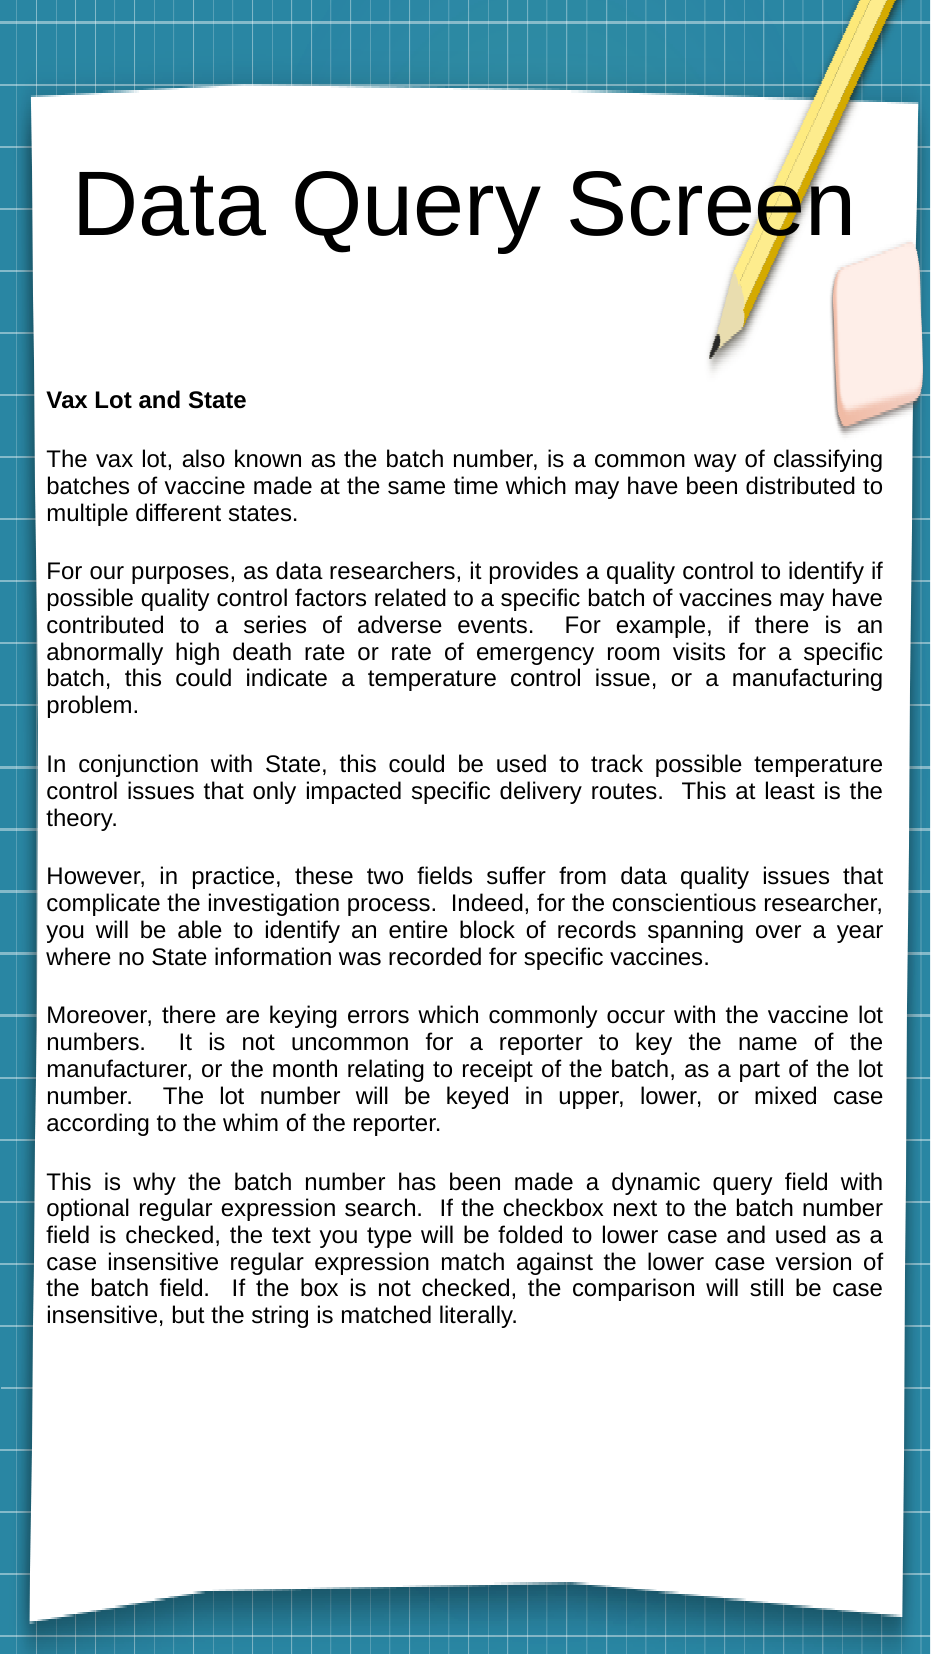

# Data Query Screen
Vax Lot and State
The vax lot, also known as the batch number, is a common way of classifying batches of vaccine made at the same time which may have been distributed to multiple different states.
For our purposes, as data researchers, it provides a quality control to identify if possible quality control factors related to a specific batch of vaccines may have contributed to a series of adverse events. For example, if there is an abnormally high death rate or rate of emergency room visits for a specific batch, this could indicate a temperature control issue, or a manufacturing problem.
In conjunction with State, this could be used to track possible temperature control issues that only impacted specific delivery routes. This at least is the theory.
However, in practice, these two fields suffer from data quality issues that complicate the investigation process. Indeed, for the conscientious researcher, you will be able to identify an entire block of records spanning over a year where no State information was recorded for specific vaccines.
Moreover, there are keying errors which commonly occur with the vaccine lot numbers. It is not uncommon for a reporter to key the name of the manufacturer, or the month relating to receipt of the batch, as a part of the lot number. The lot number will be keyed in upper, lower, or mixed case according to the whim of the reporter.
This is why the batch number has been made a dynamic query field with optional regular expression search. If the checkbox next to the batch number field is checked, the text you type will be folded to lower case and used as a case insensitive regular expression match against the lower case version of the batch field. If the box is not checked, the comparison will still be case insensitive, but the string is matched literally.